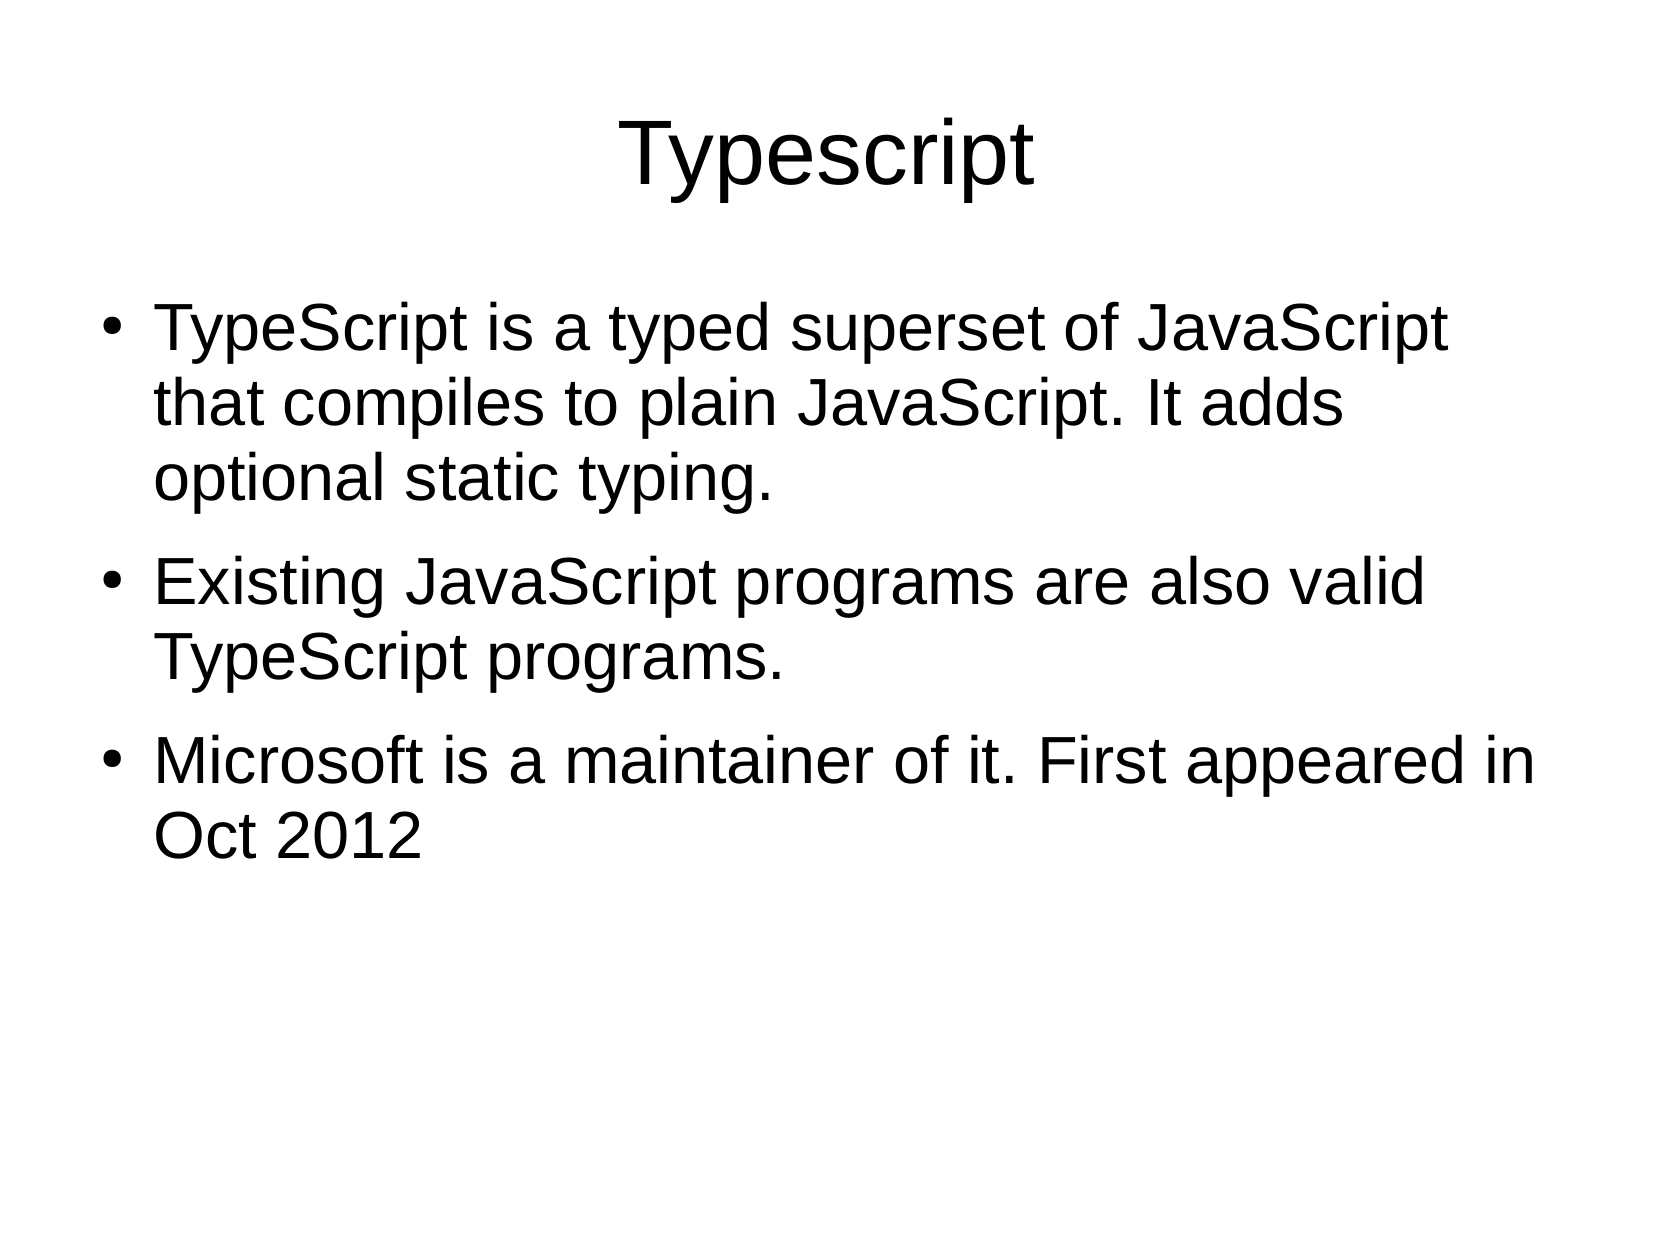

# Typescript
TypeScript is a typed superset of JavaScript that compiles to plain JavaScript. It adds optional static typing.
Existing JavaScript programs are also valid TypeScript programs.
Microsoft is a maintainer of it. First appeared in Oct 2012